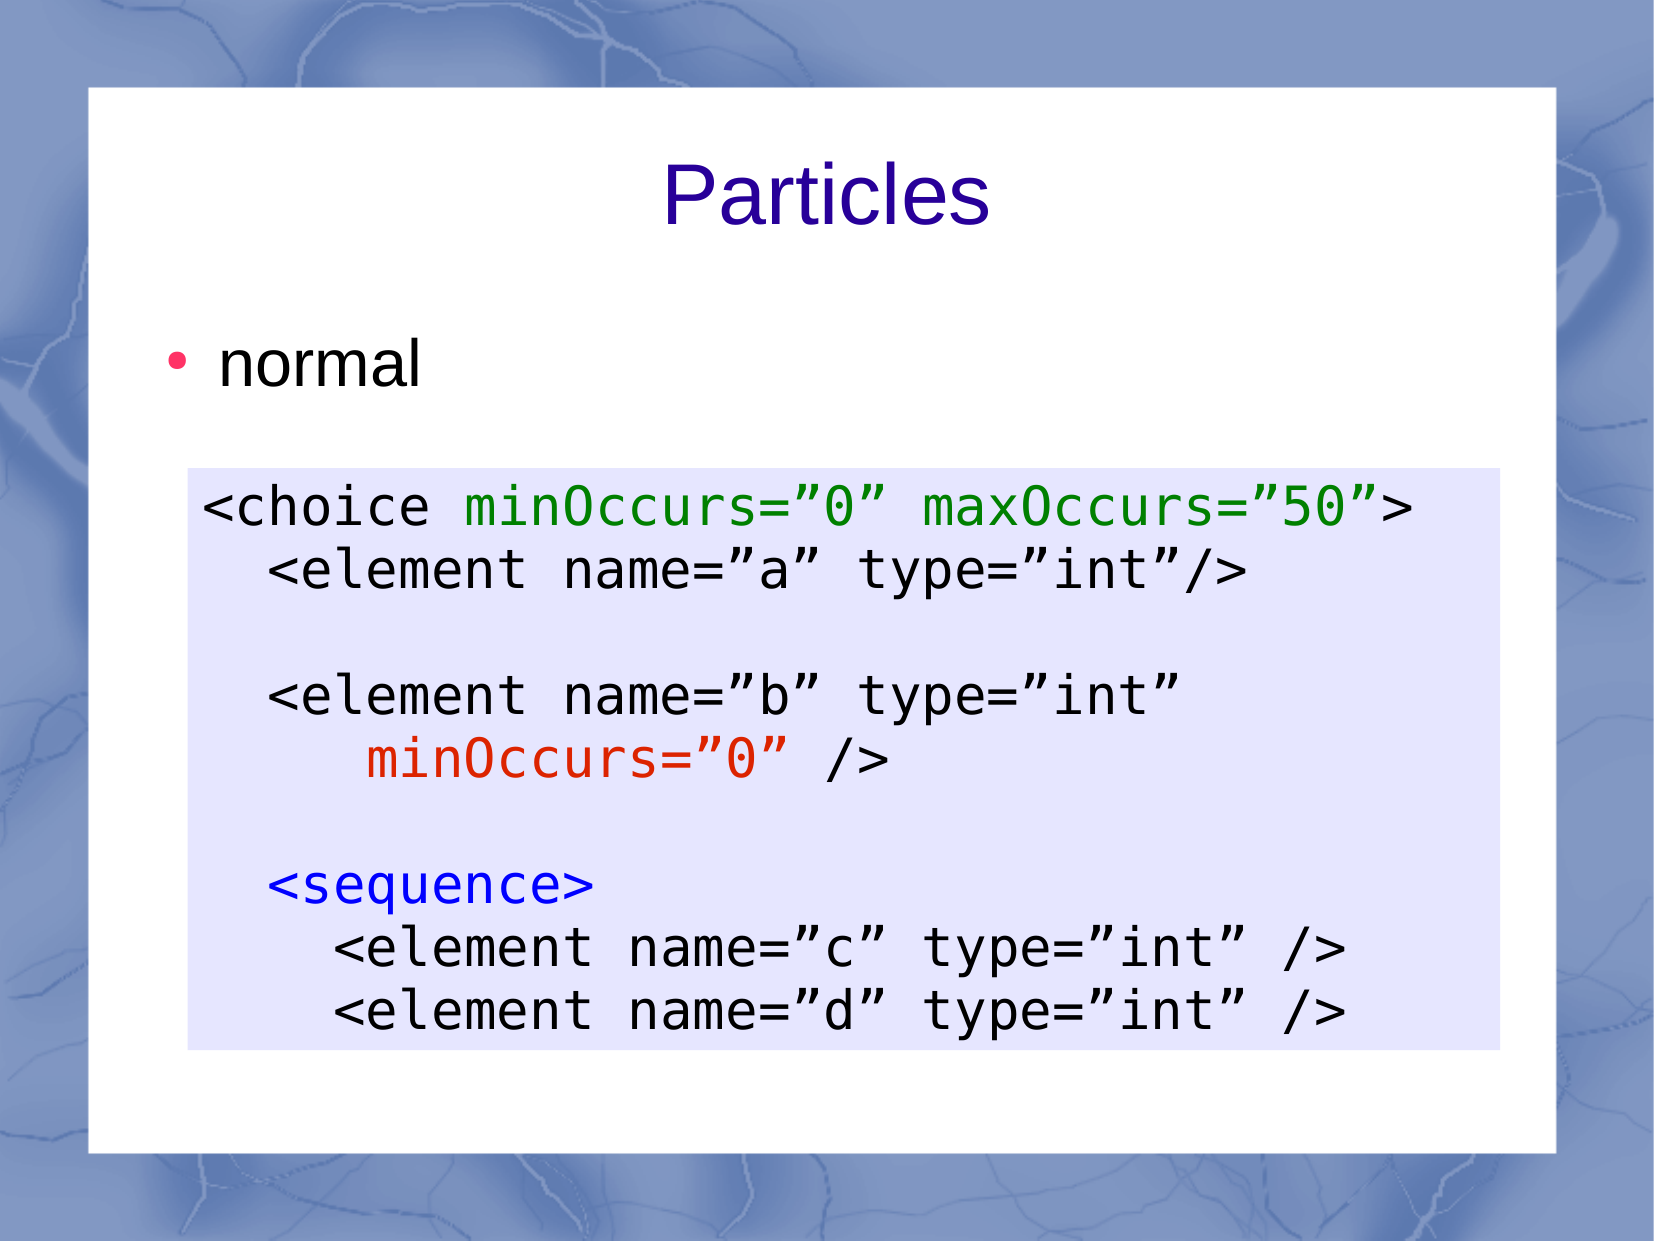

# Particles
normal
<choice minOccurs=”0” maxOccurs=”50”>
 <element name=”a” type=”int”/>
 <element name=”b” type=”int”
 minOccurs=”0” />
 <sequence>
 <element name=”c” type=”int” />
 <element name=”d” type=”int” />